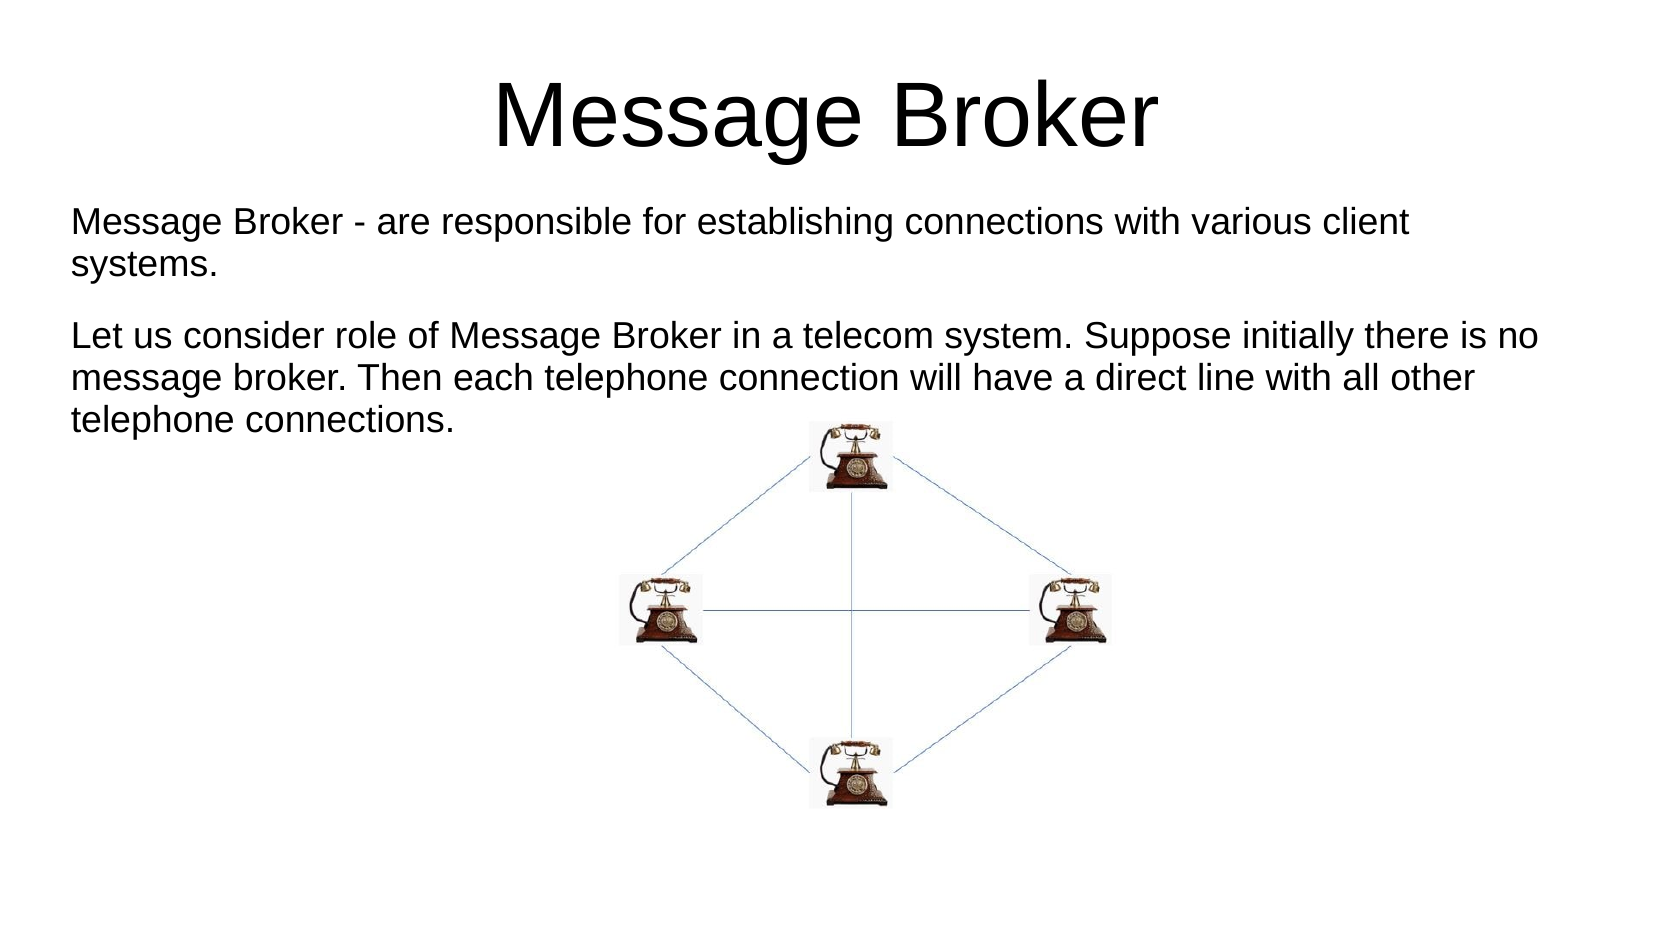

# Message Broker
Message Broker - are responsible for establishing connections with various client systems.
Let us consider role of Message Broker in a telecom system. Suppose initially there is no message broker. Then each telephone connection will have a direct line with all other telephone connections.